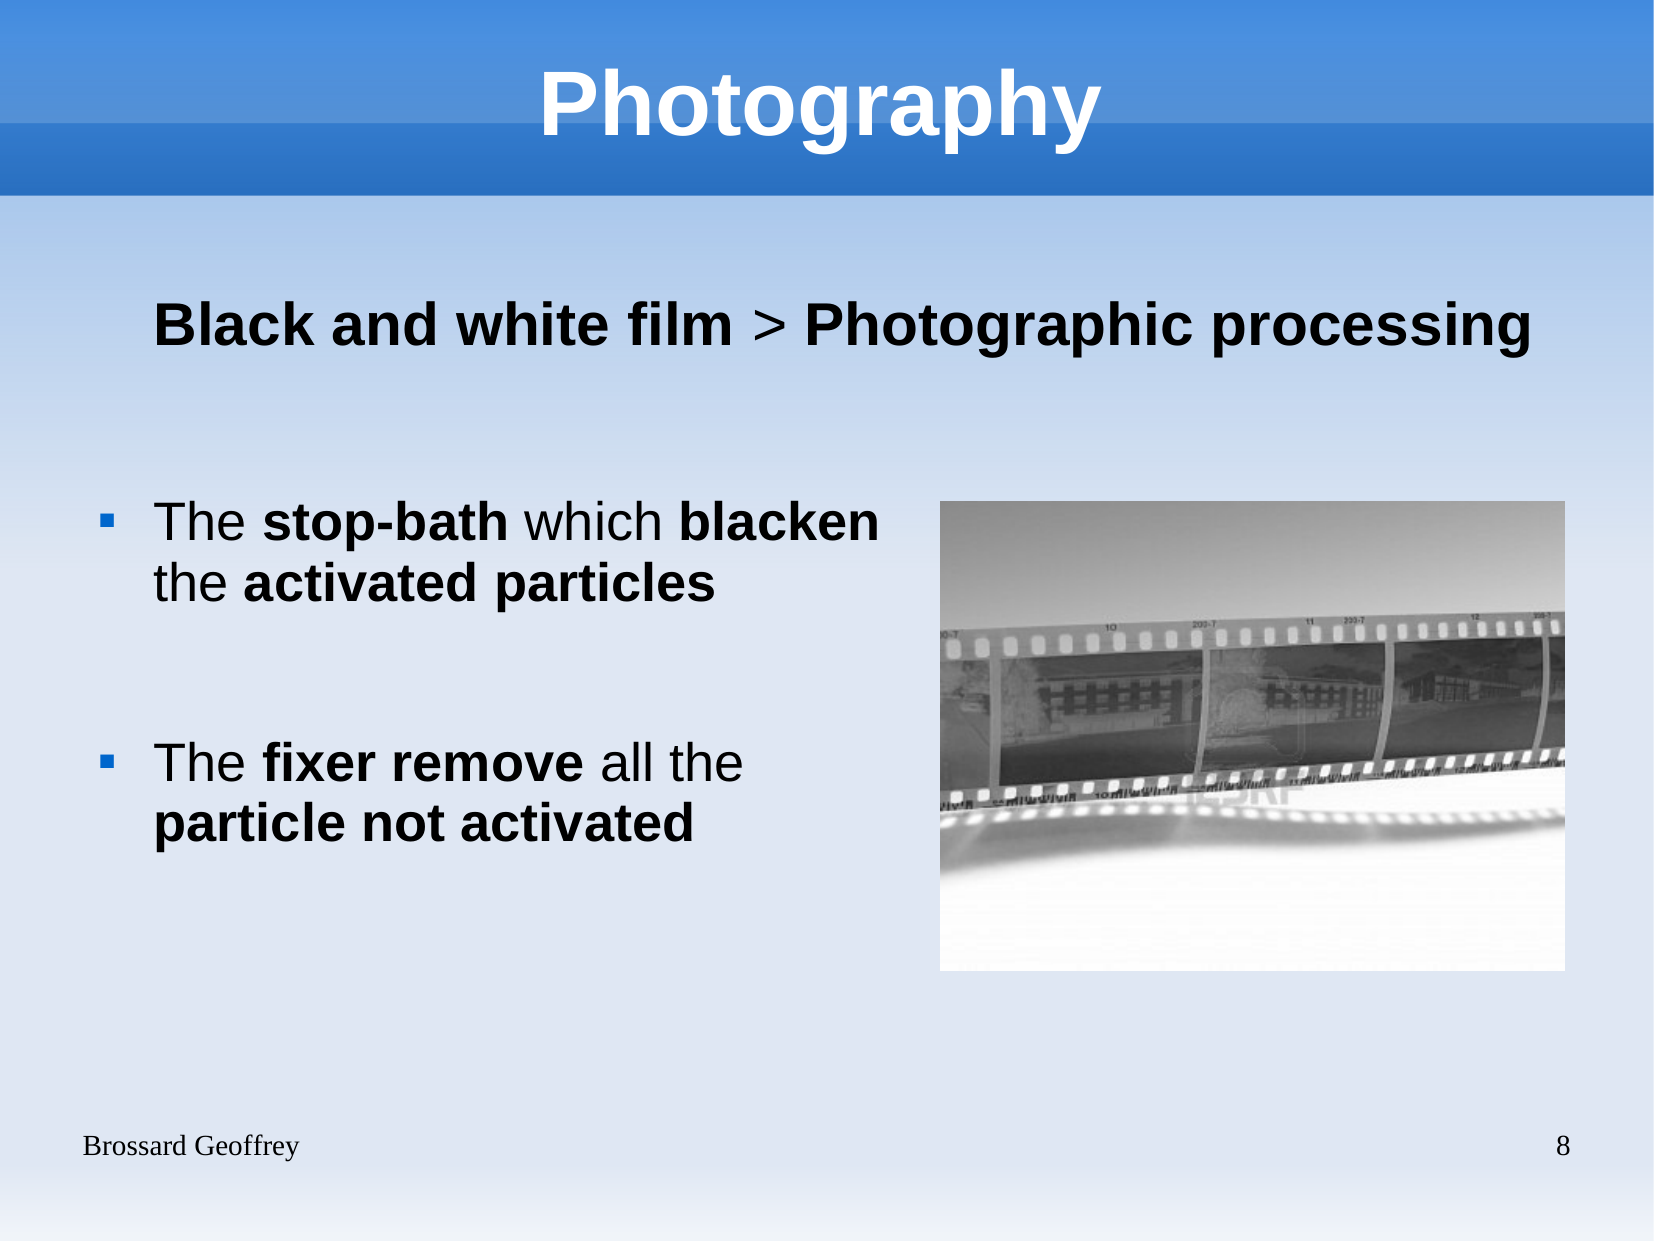

# Photography
Black and white film > Photographic processing
The stop-bath which blacken
the activated particles
The fixer remove all the
particle not activated
Brossard Geoffrey
8